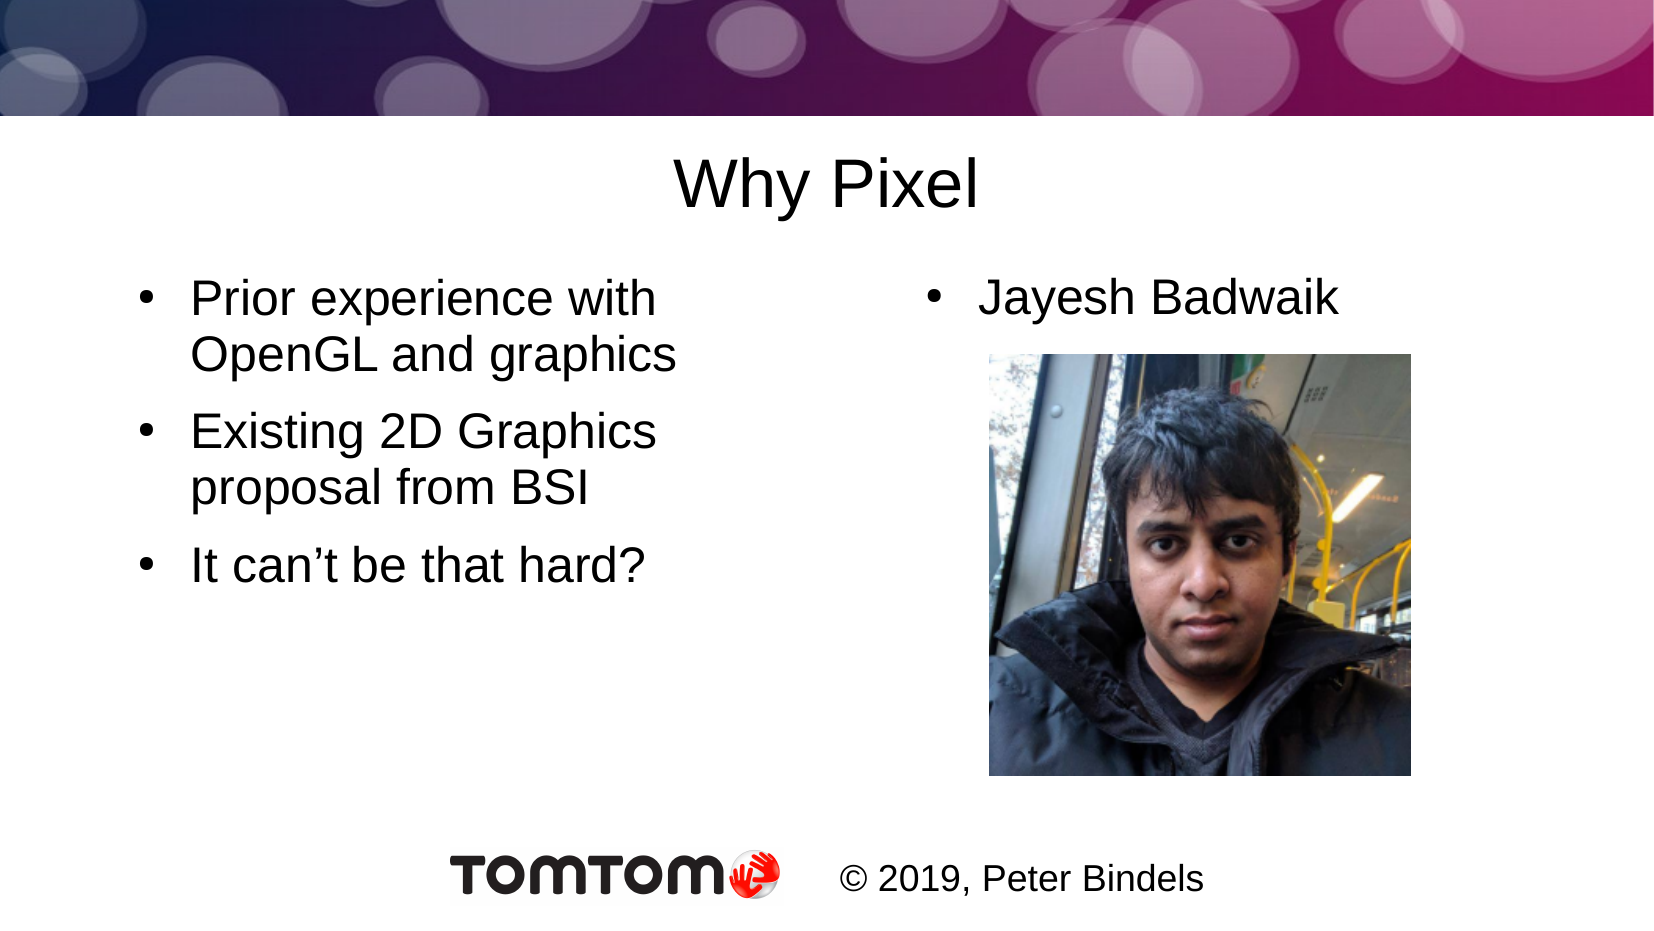

# Why Pixel
Jayesh Badwaik
Prior experience with OpenGL and graphics
Existing 2D Graphics proposal from BSI
It can’t be that hard?